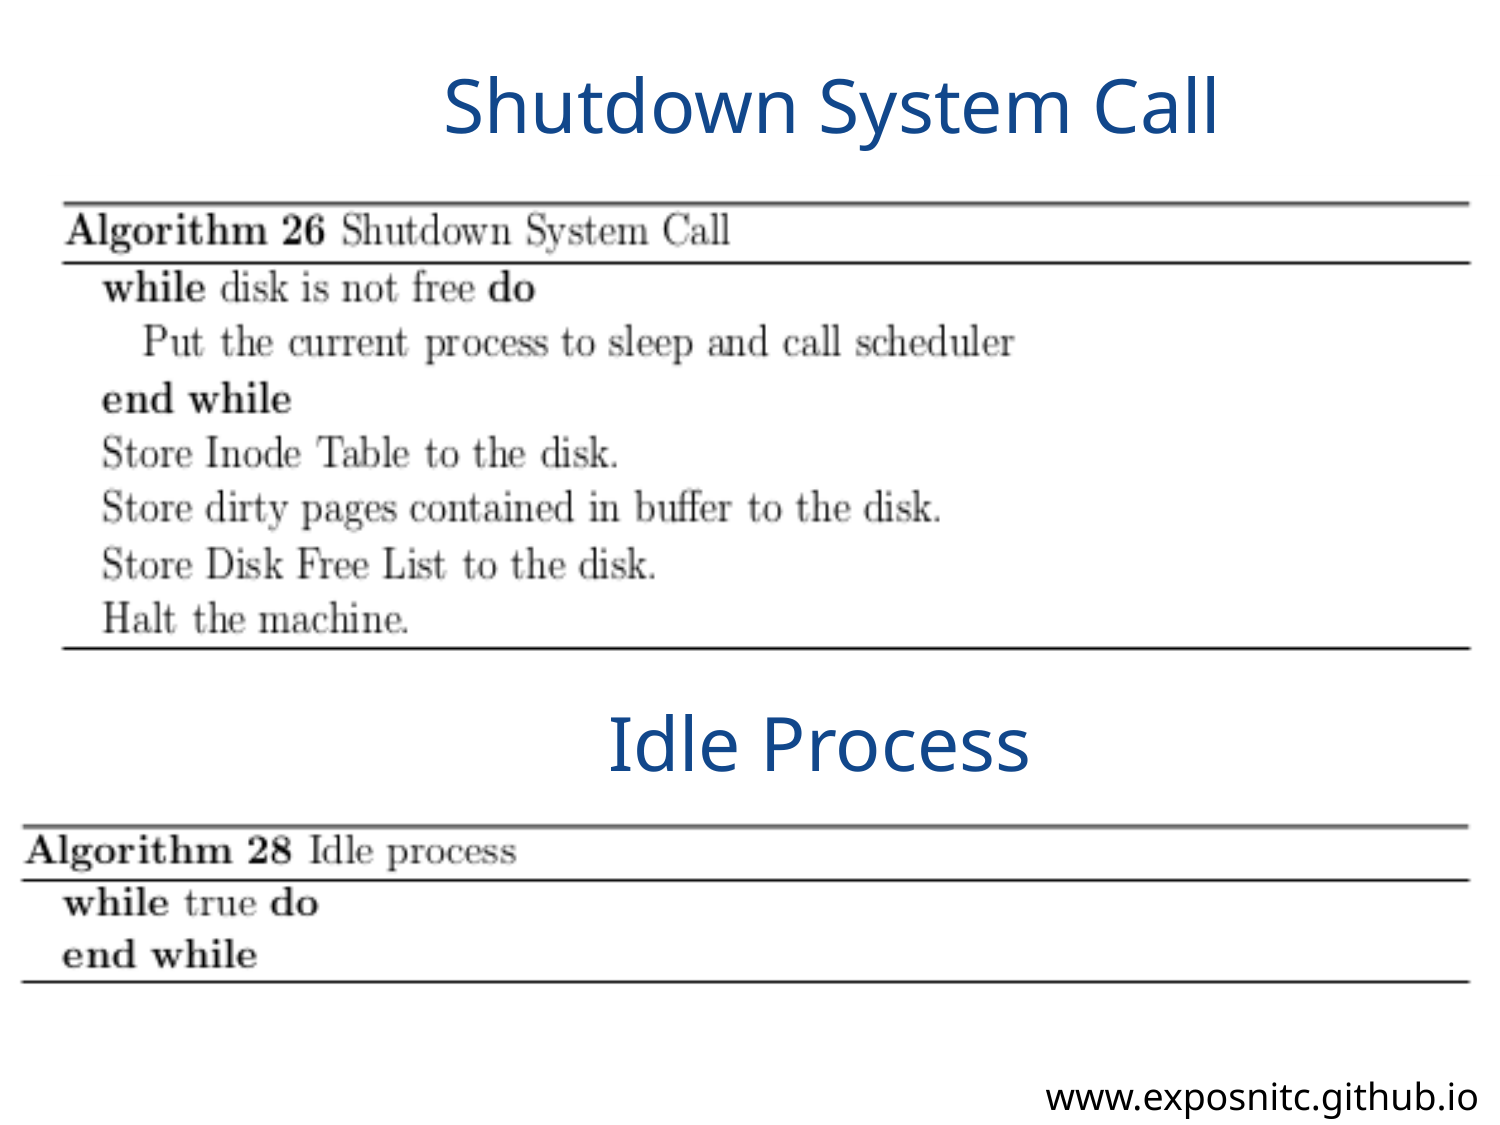

# Shutdown System Call
Idle Process
www.exposnitc.github.io